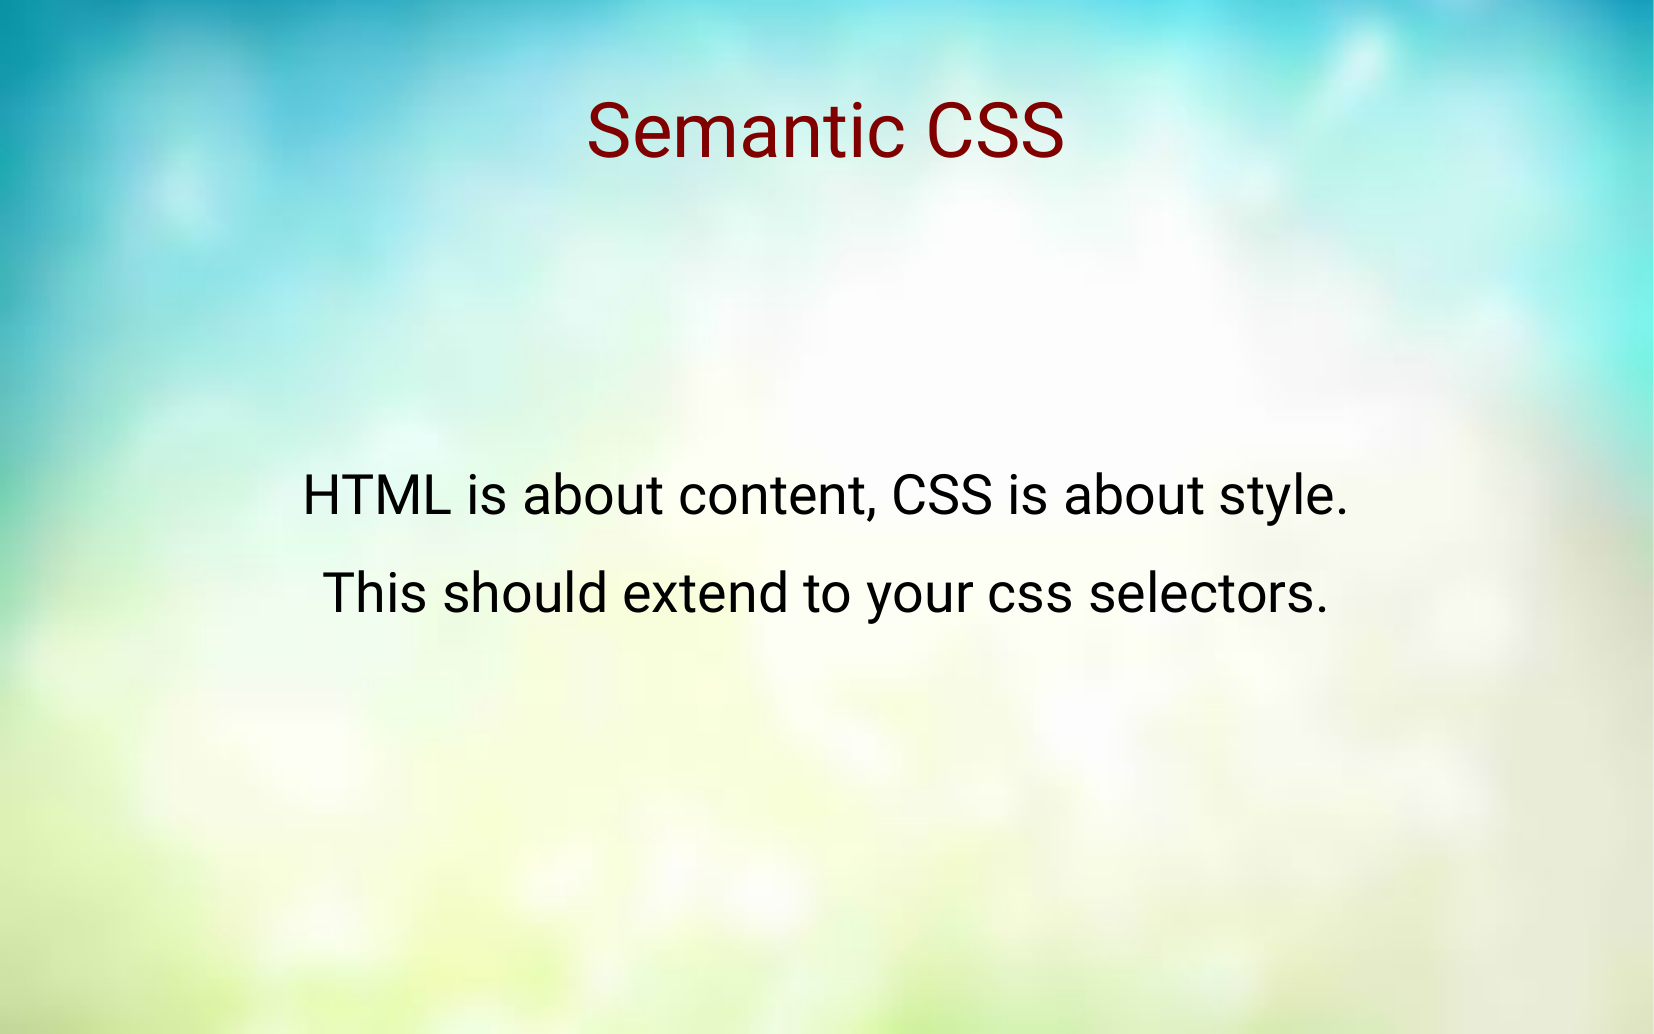

# Semantic CSS
HTML is about content, CSS is about style.
This should extend to your css selectors.